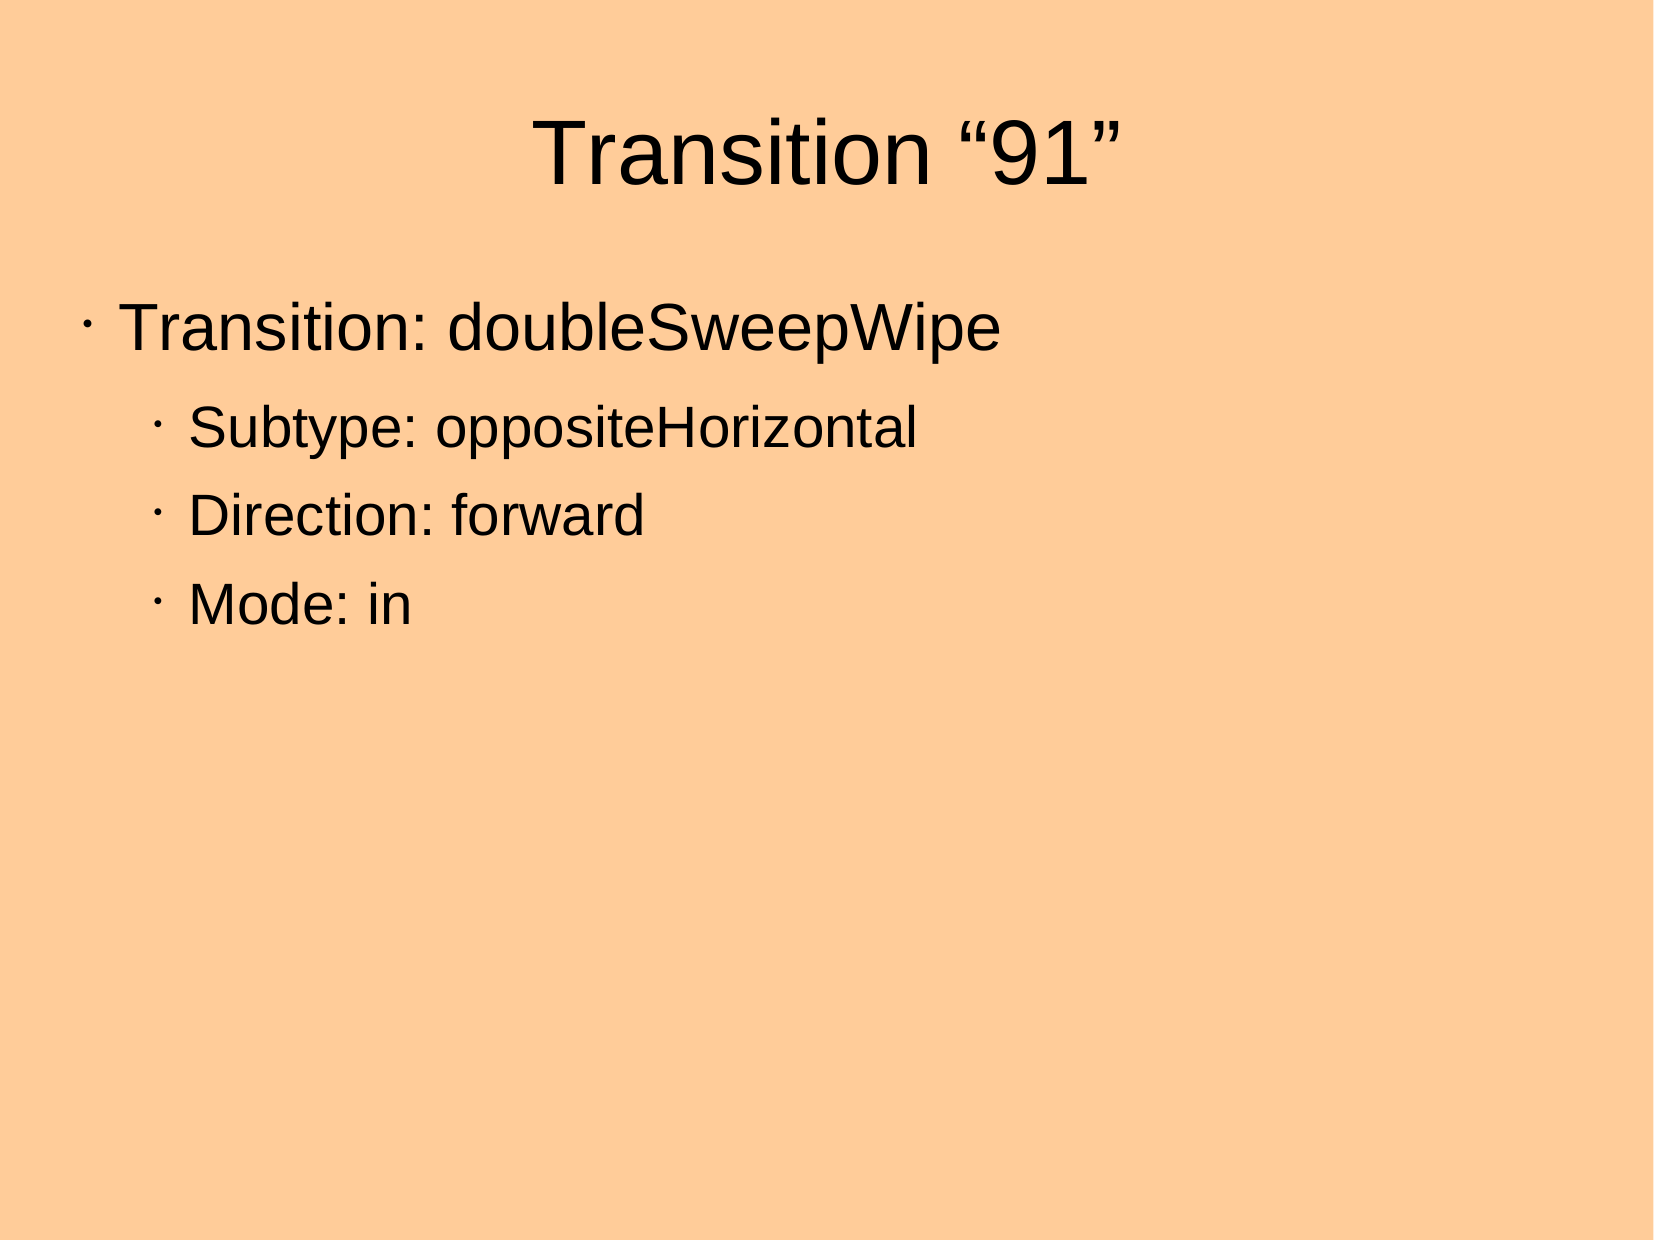

# Transition “91”
Transition: doubleSweepWipe
Subtype: oppositeHorizontal
Direction: forward
Mode: in